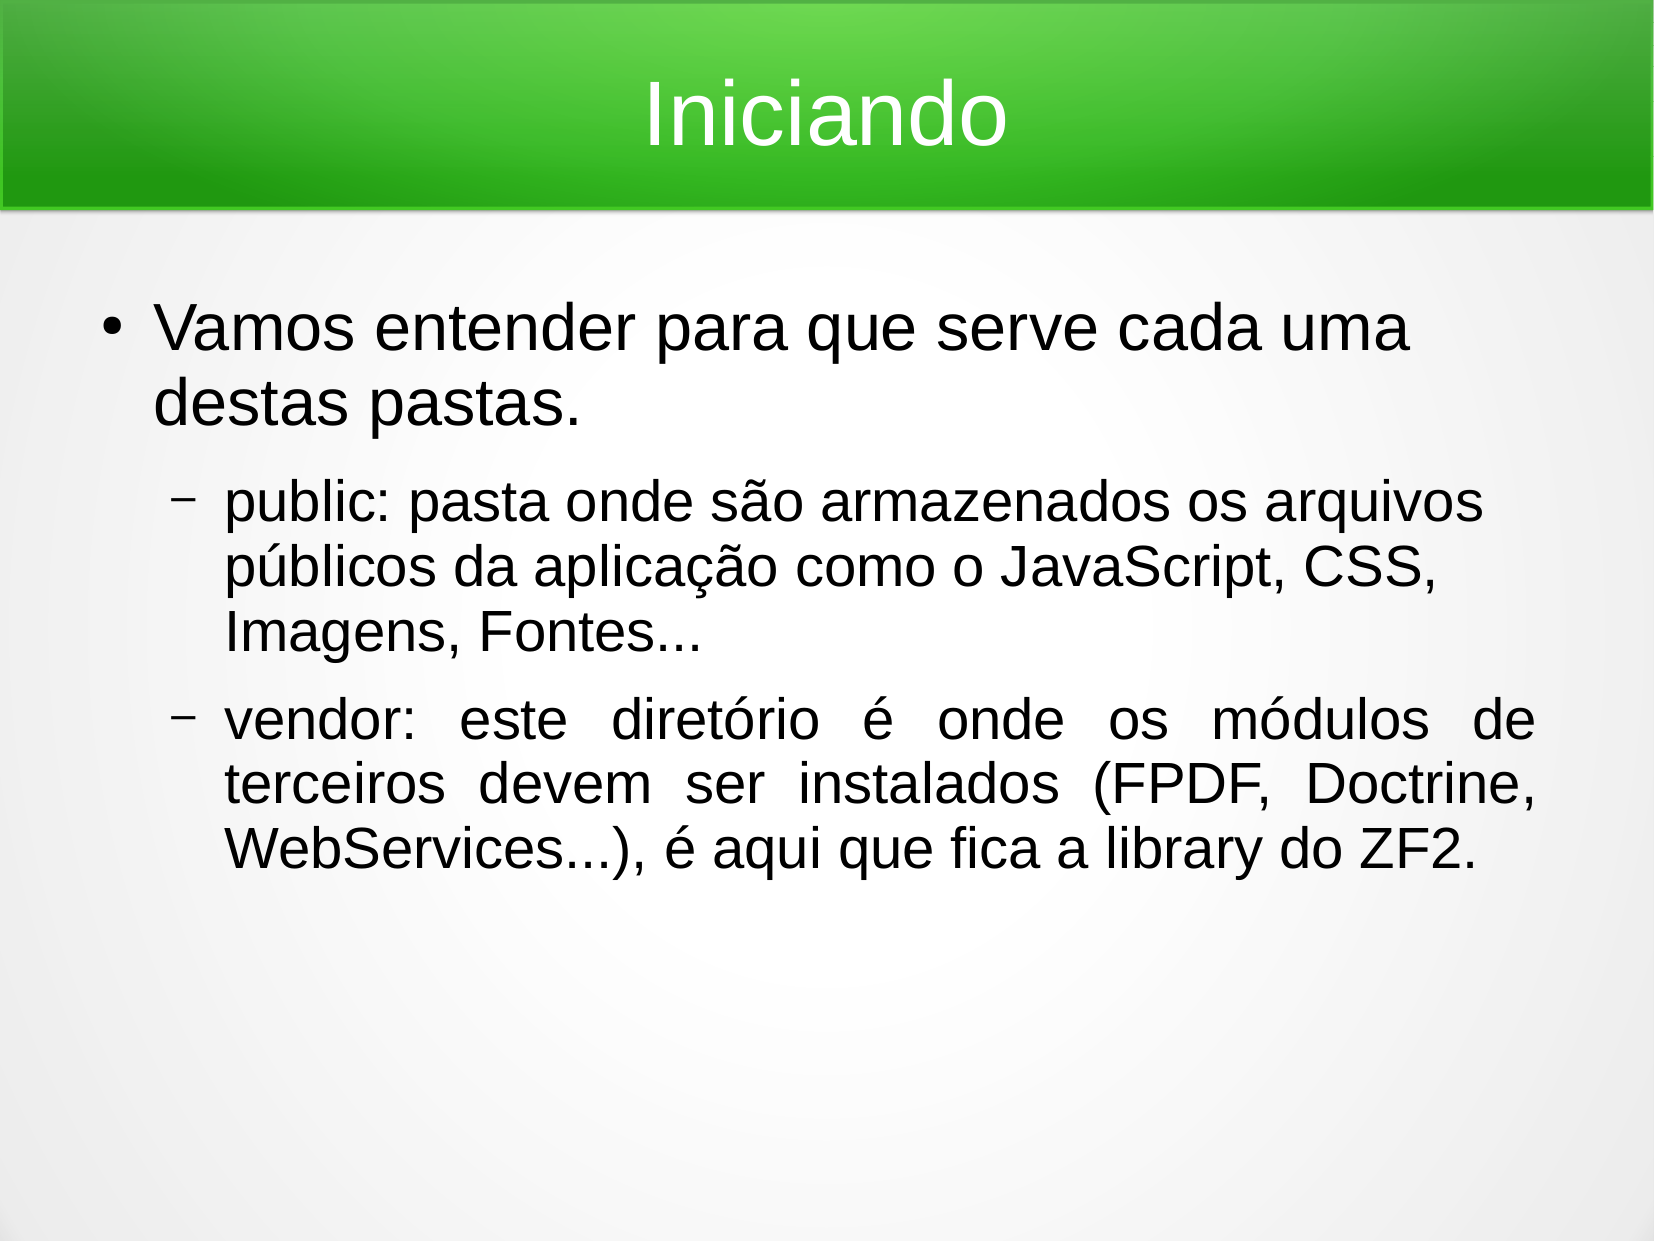

# Iniciando
Vamos entender para que serve cada uma destas pastas.
public: pasta onde são armazenados os arquivos públicos da aplicação como o JavaScript, CSS, Imagens, Fontes...
vendor: este diretório é onde os módulos de terceiros devem ser instalados (FPDF, Doctrine, WebServices...), é aqui que fica a library do ZF2.